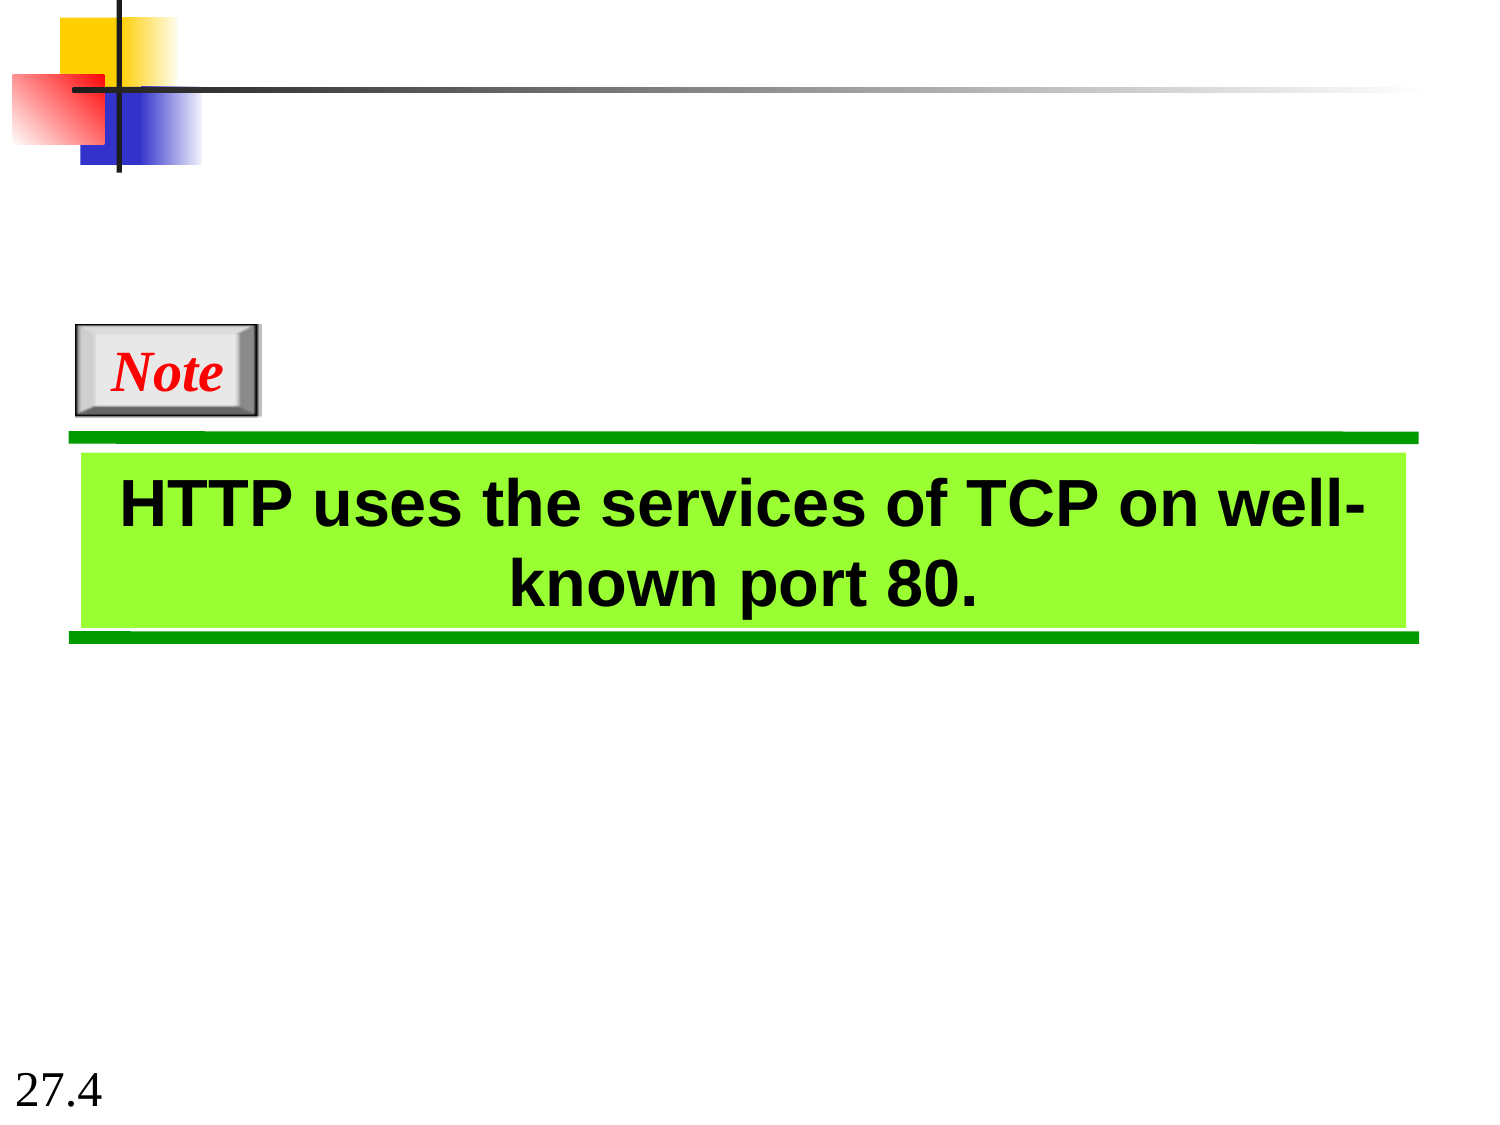

Note
HTTP uses the services of TCP on well-known port 80.
4